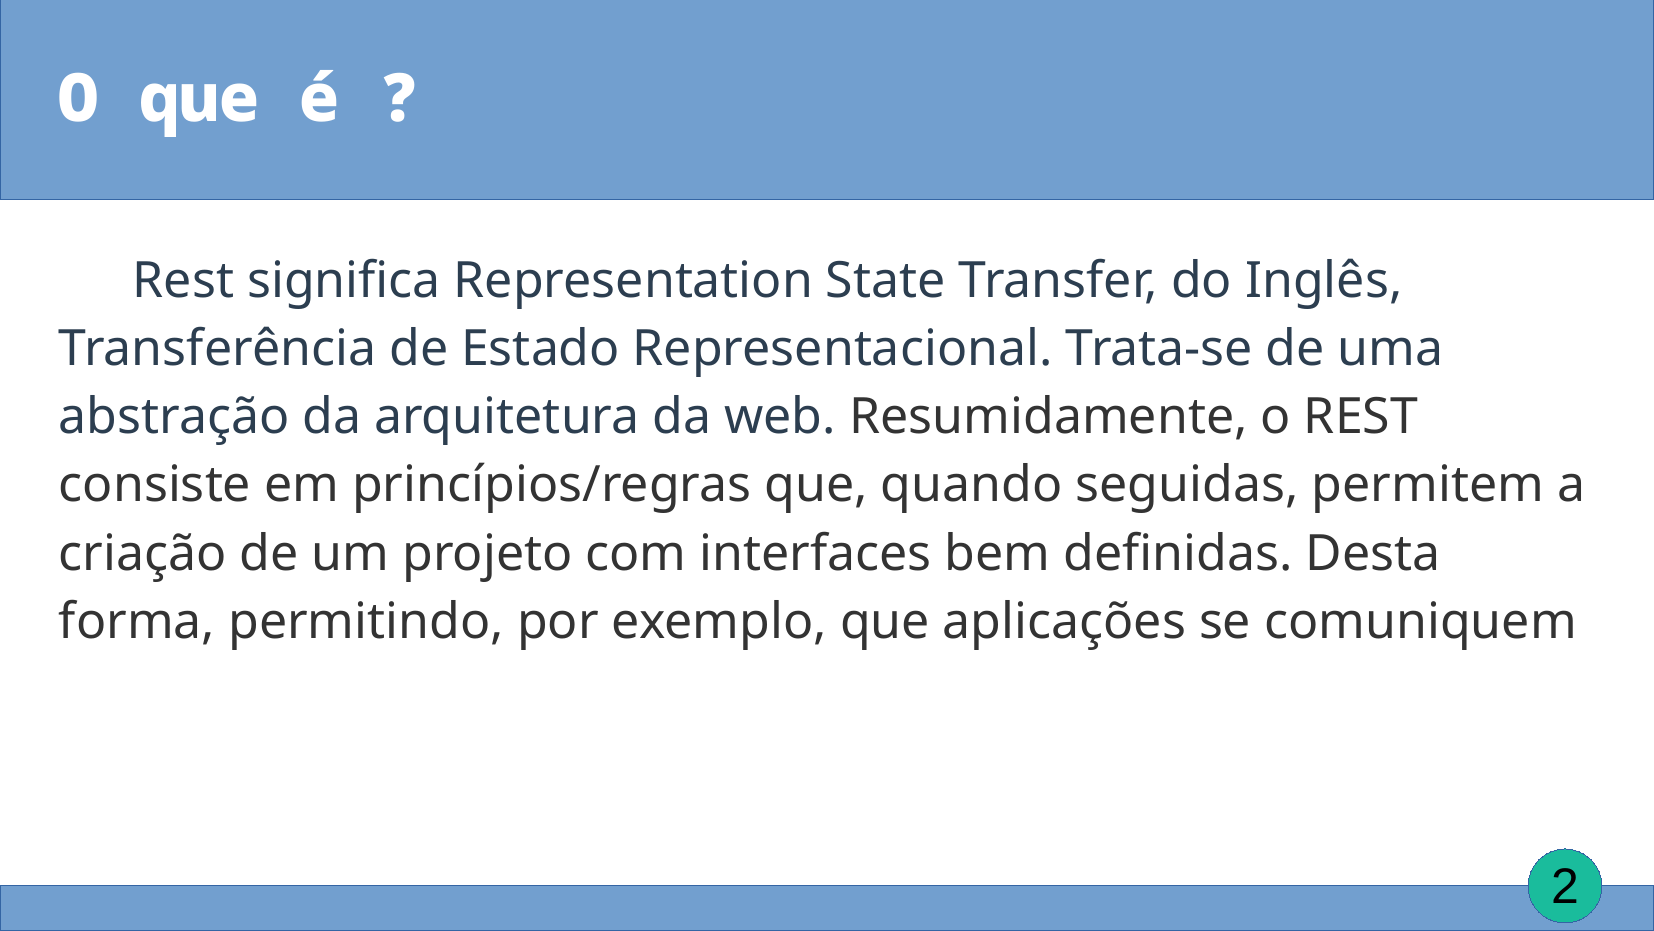

# O que é ?
Rest significa Representation State Transfer, do Inglês, Transferência de Estado Representacional. Trata-se de uma abstração da arquitetura da web. Resumidamente, o REST consiste em princípios/regras que, quando seguidas, permitem a criação de um projeto com interfaces bem definidas. Desta forma, permitindo, por exemplo, que aplicações se comuniquem